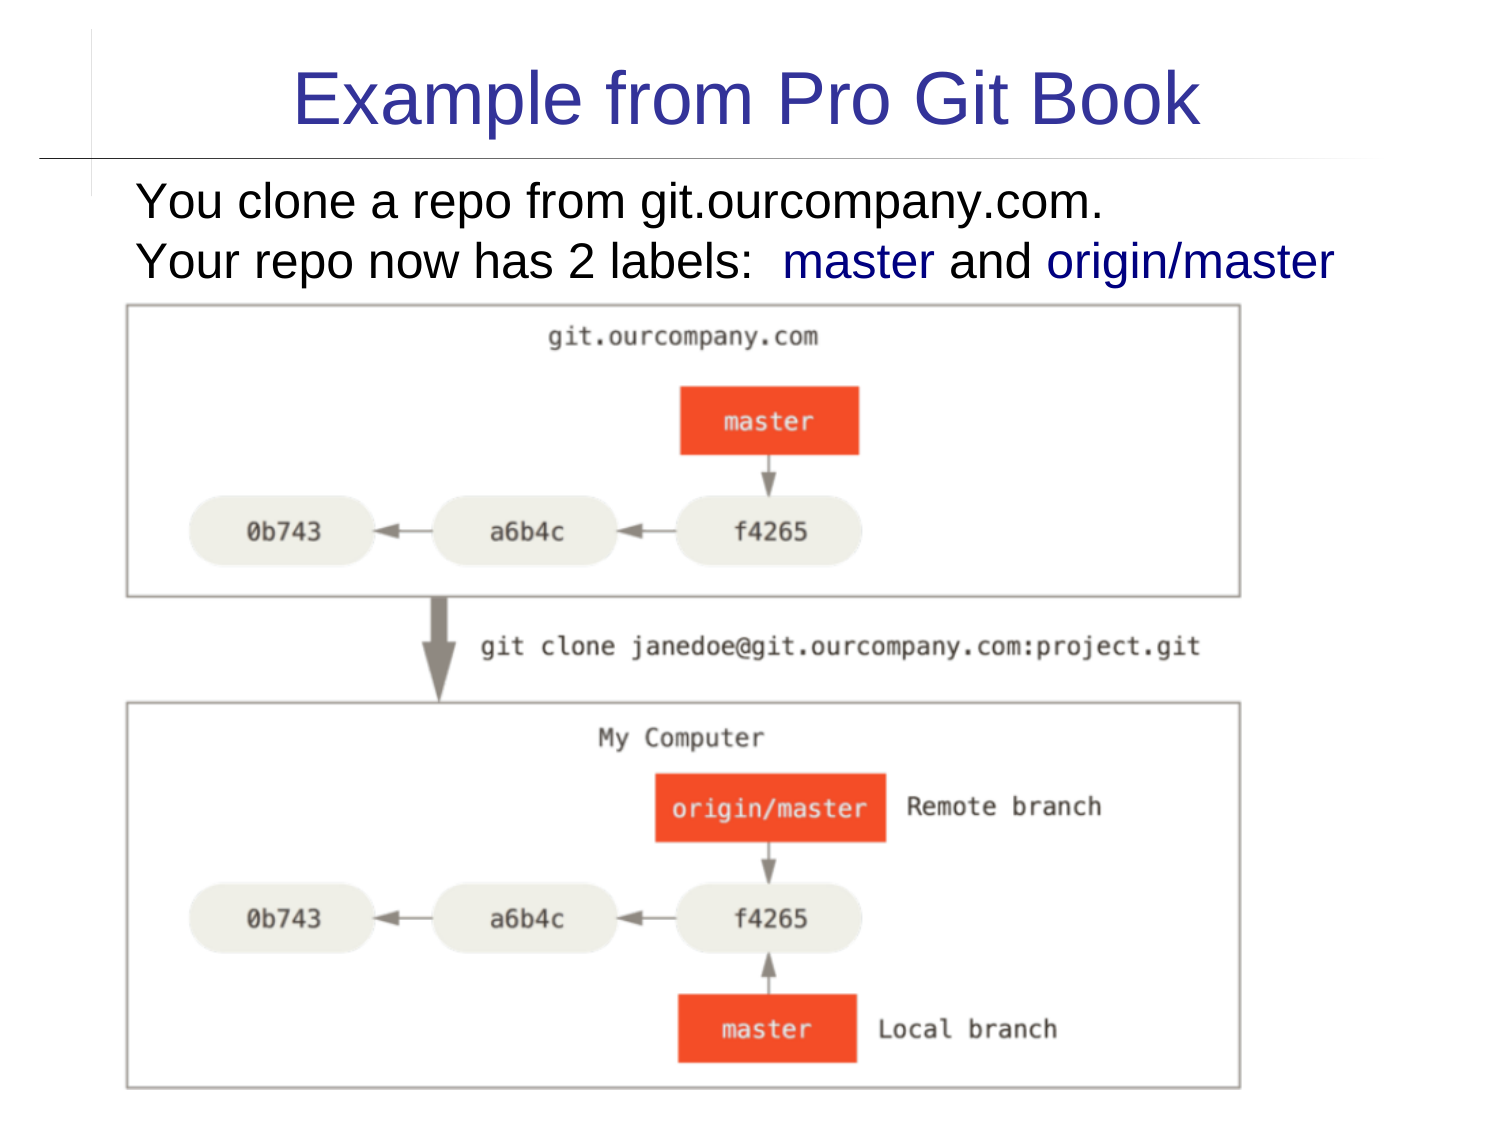

# Example from Pro Git Book
You clone a repo from git.ourcompany.com.
Your repo now has 2 labels: master and origin/master